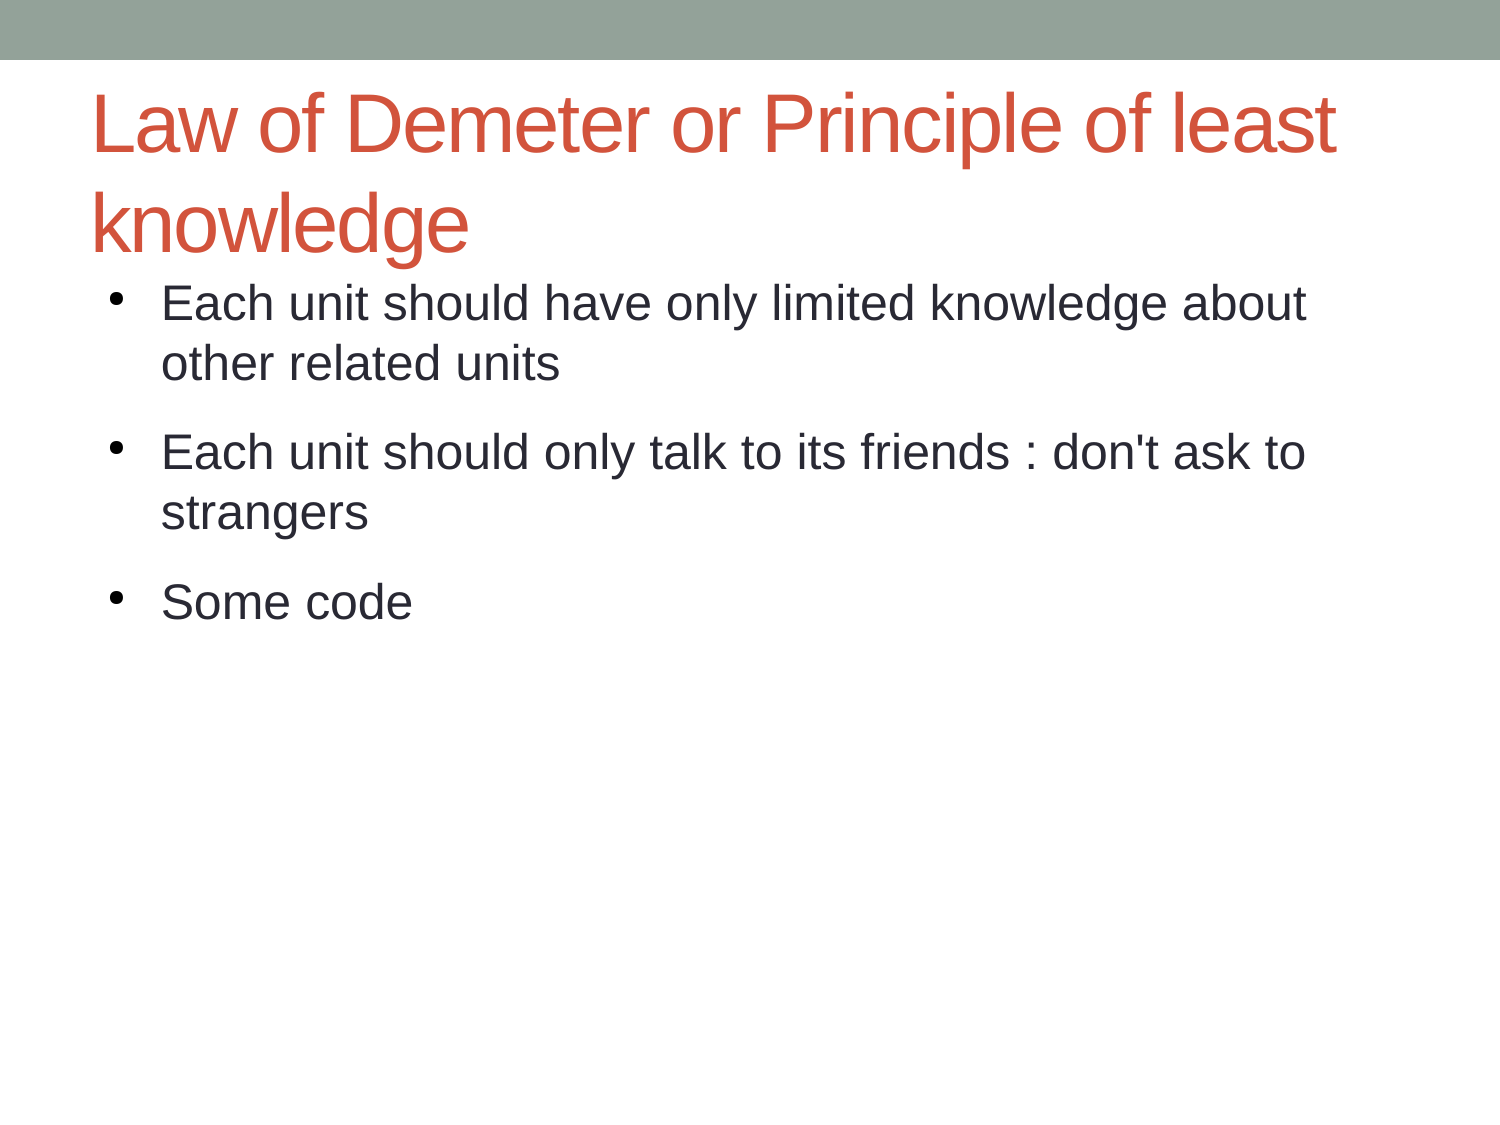

# Law of Demeter or Principle of least knowledge
Each unit should have only limited knowledge about other related units
Each unit should only talk to its friends : don't ask to strangers
Some code